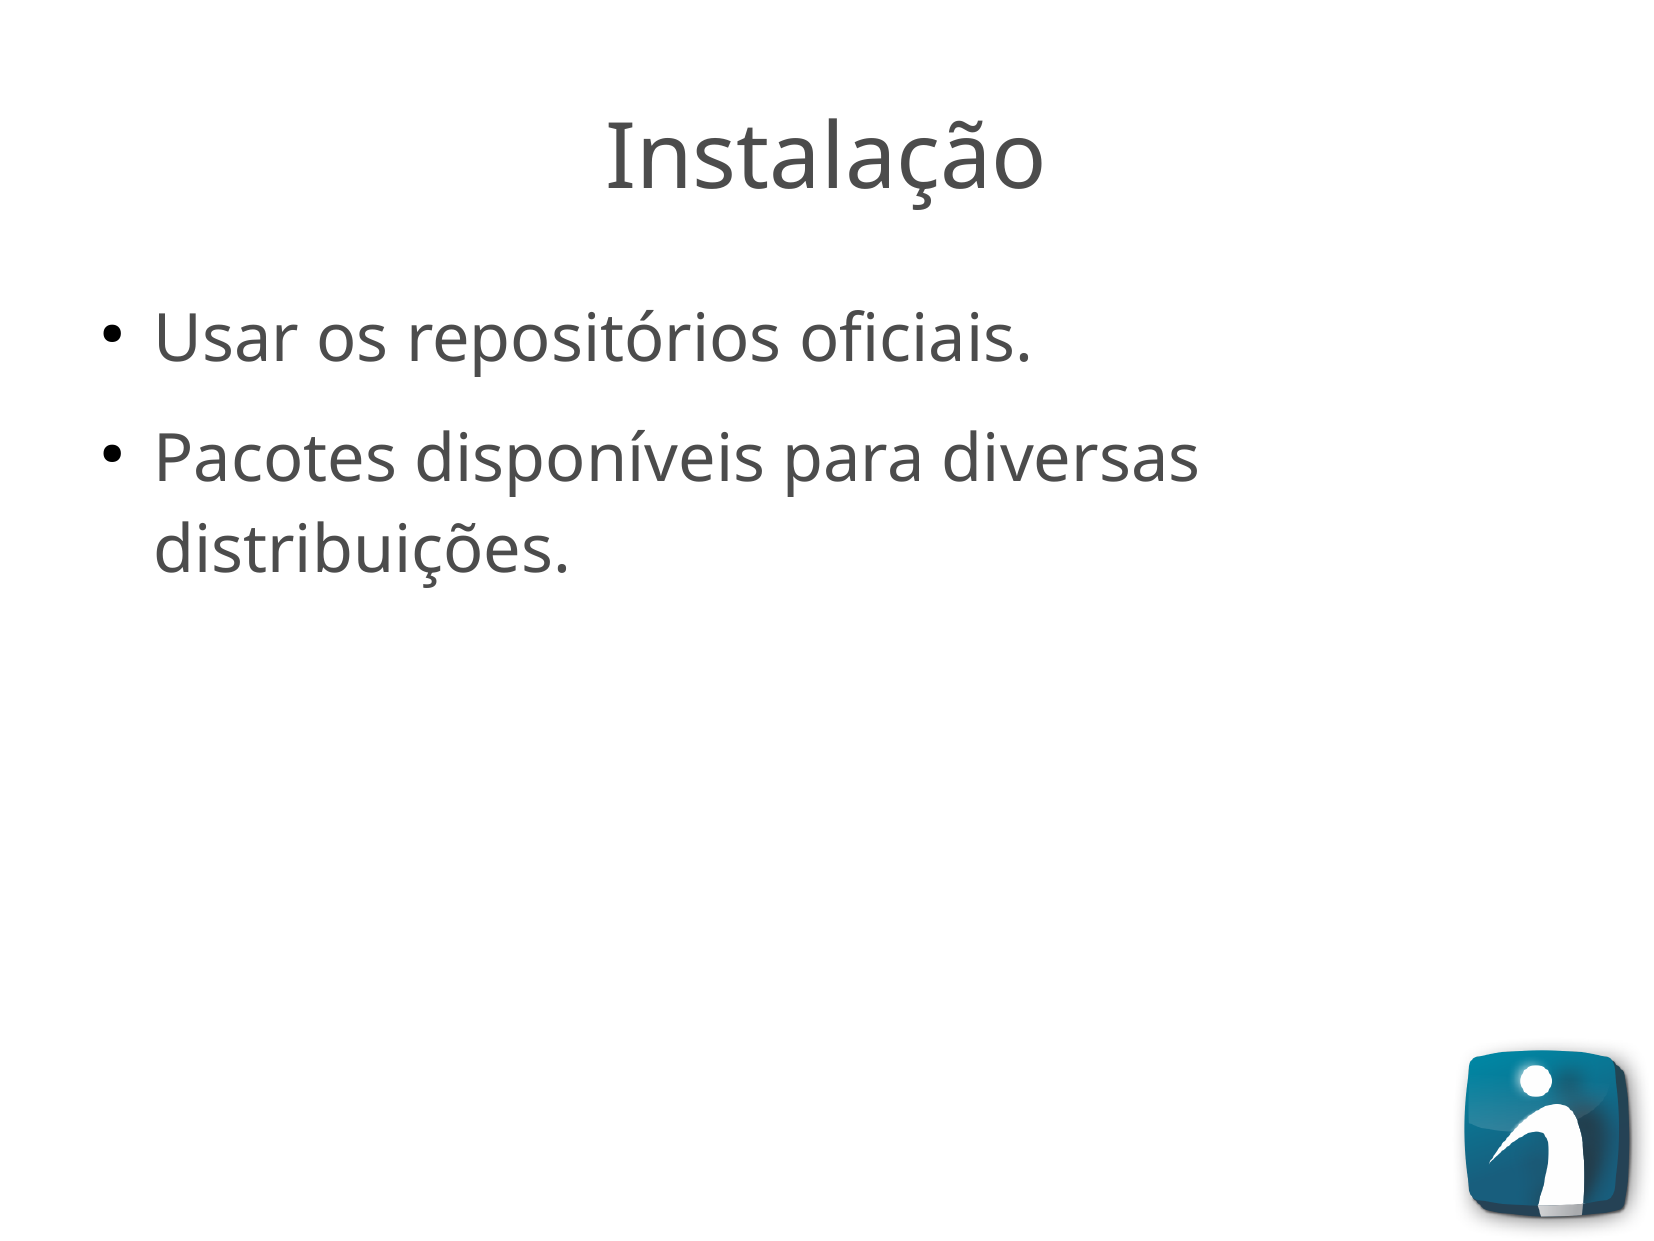

# Instalação
Usar os repositórios oficiais.
Pacotes disponíveis para diversas distribuições.